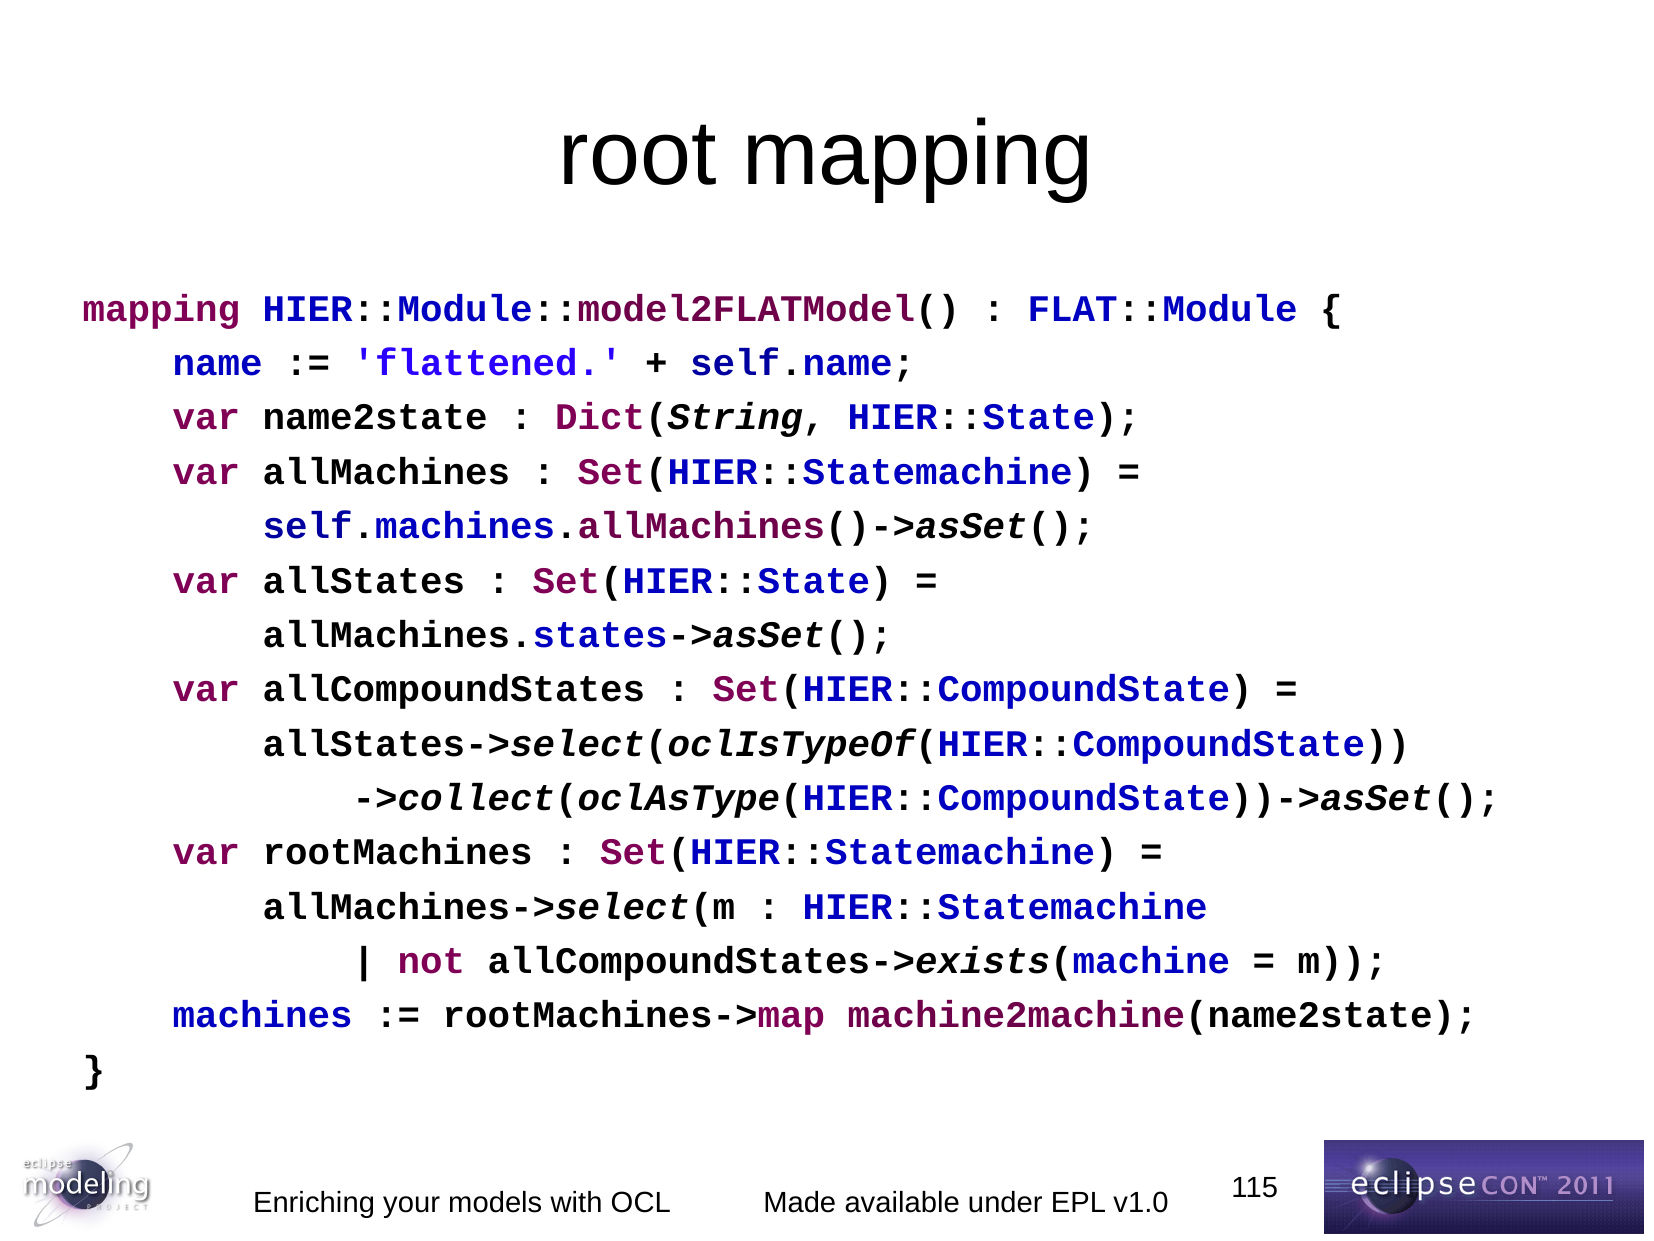

# root mapping
mapping HIER::Module::model2FLATModel() : FLAT::Module {
 name := 'flattened.' + self.name;
 var name2state : Dict(String, HIER::State);
 var allMachines : Set(HIER::Statemachine) =
 self.machines.allMachines()->asSet();
 var allStates : Set(HIER::State) =
 allMachines.states->asSet();
 var allCompoundStates : Set(HIER::CompoundState) =
 allStates->select(oclIsTypeOf(HIER::CompoundState))
 ->collect(oclAsType(HIER::CompoundState))->asSet();
 var rootMachines : Set(HIER::Statemachine) =
 allMachines->select(m : HIER::Statemachine
 | not allCompoundStates->exists(machine = m));
 machines := rootMachines->map machine2machine(name2state);
}
115
Enriching your models with OCL